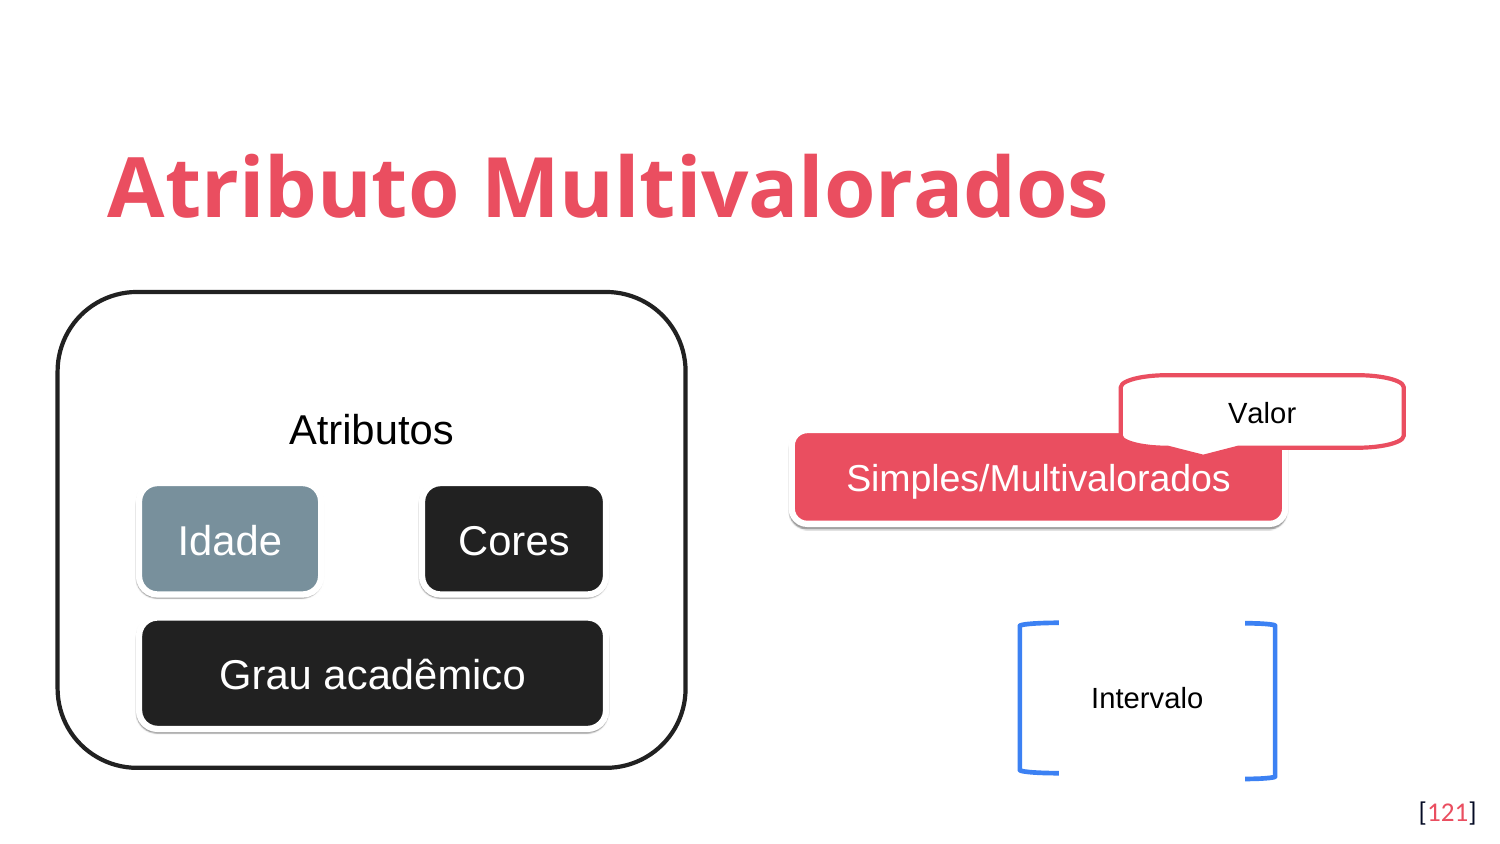

Atributo Multivalorados
Atributos
Valor
Simples/Multivalorados
Idade
Cores
Grau acadêmico
Intervalo